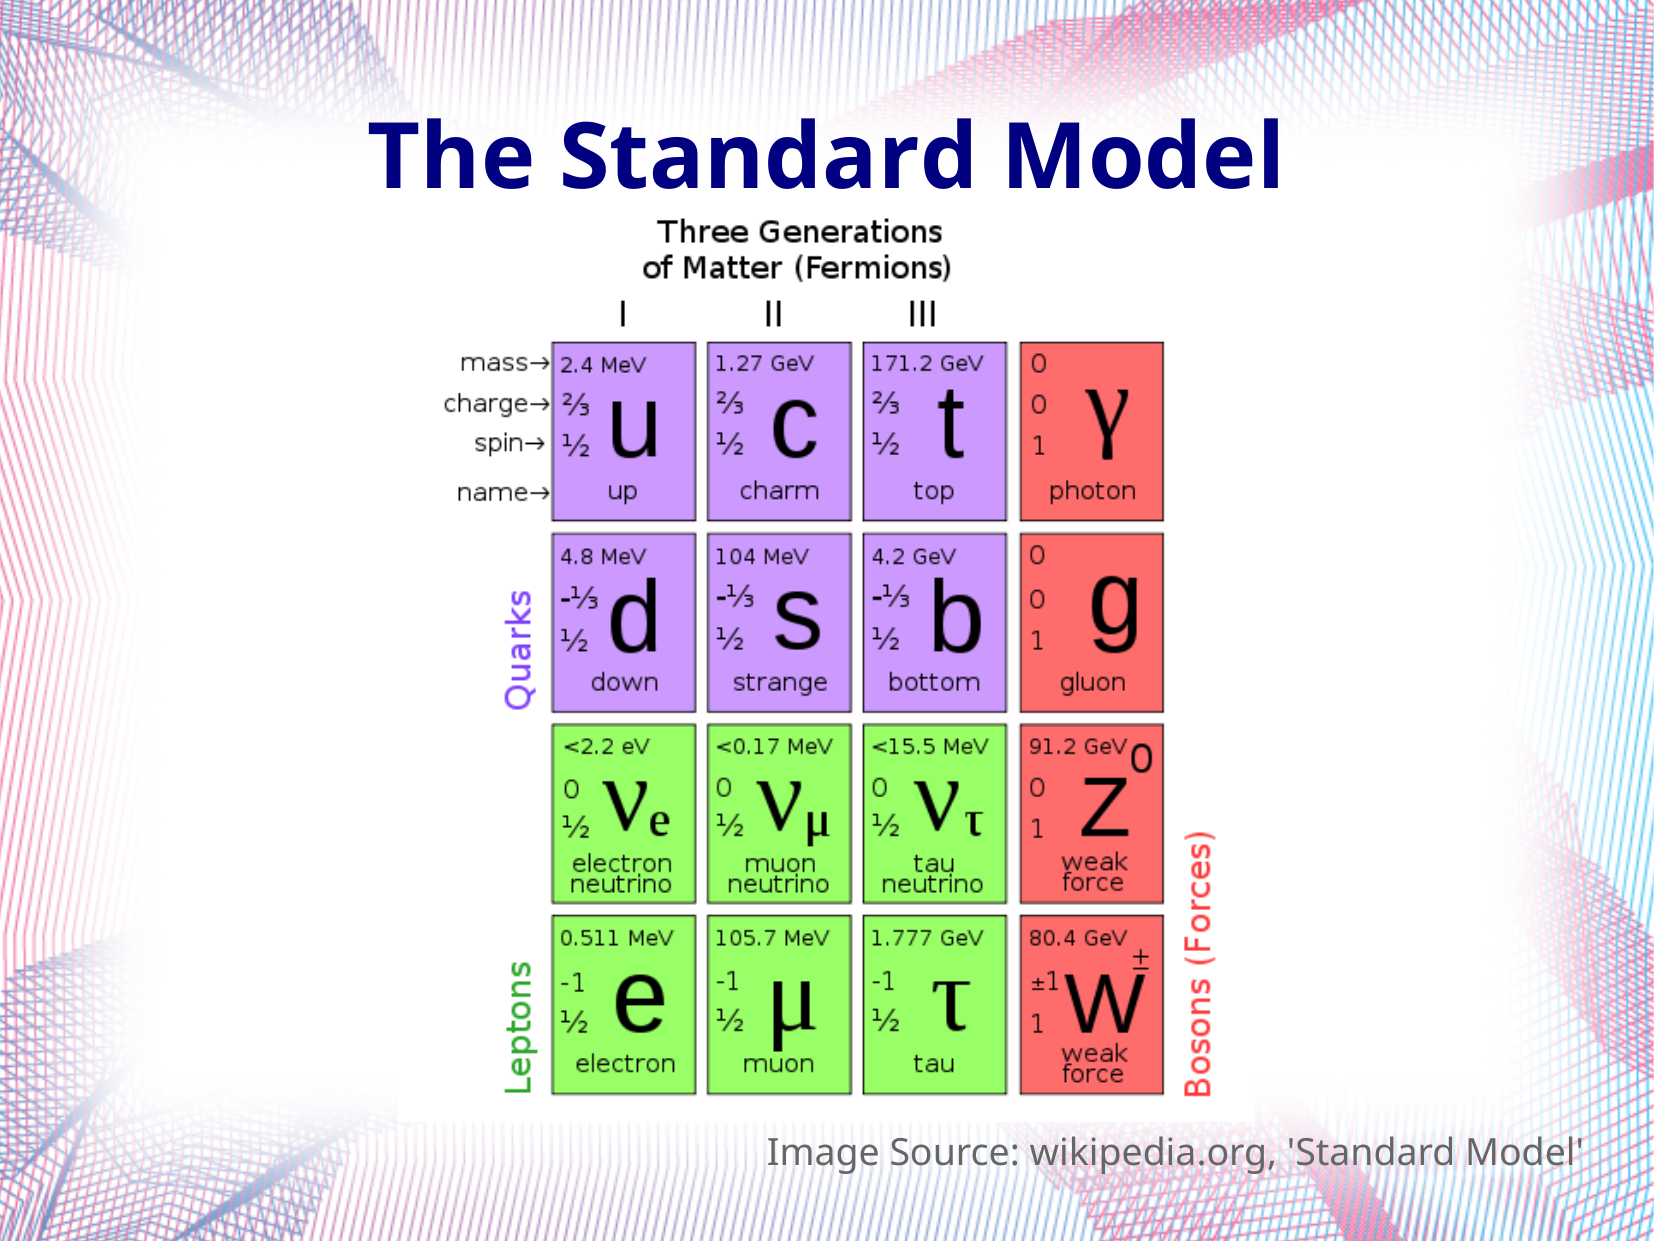

# The Standard Model
Image Source: wikipedia.org, 'Standard Model'